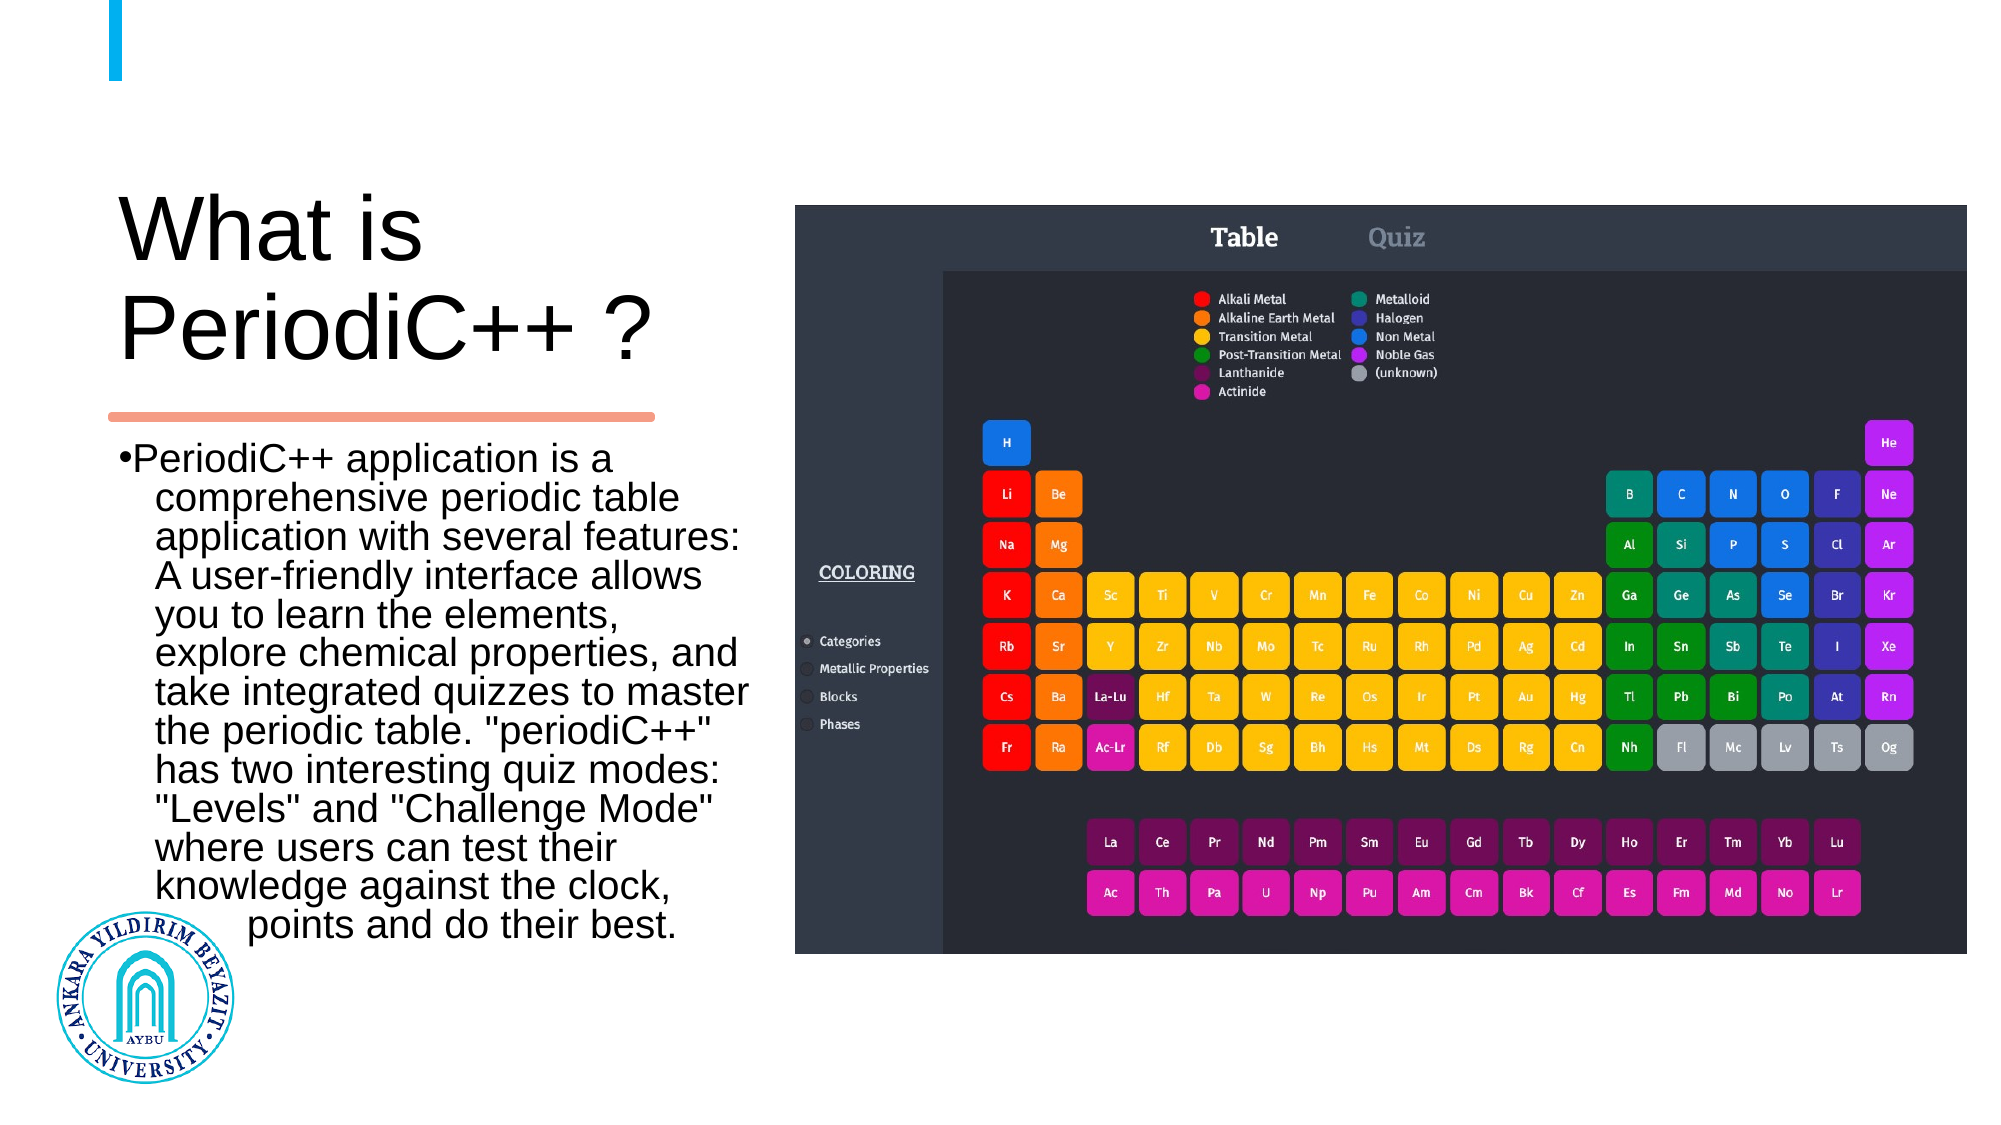

What is PeriodiC++ ?
PeriodiC++ application is a comprehensive periodic table application with several features: A user-friendly interface allows you to learn the elements, explore chemical properties, and take integrated quizzes to master the periodic table. "periodiC++" has two interesting quiz modes: "Levels" and "Challenge Mode" where users can test their knowledge against the clock, earn points and do their best.